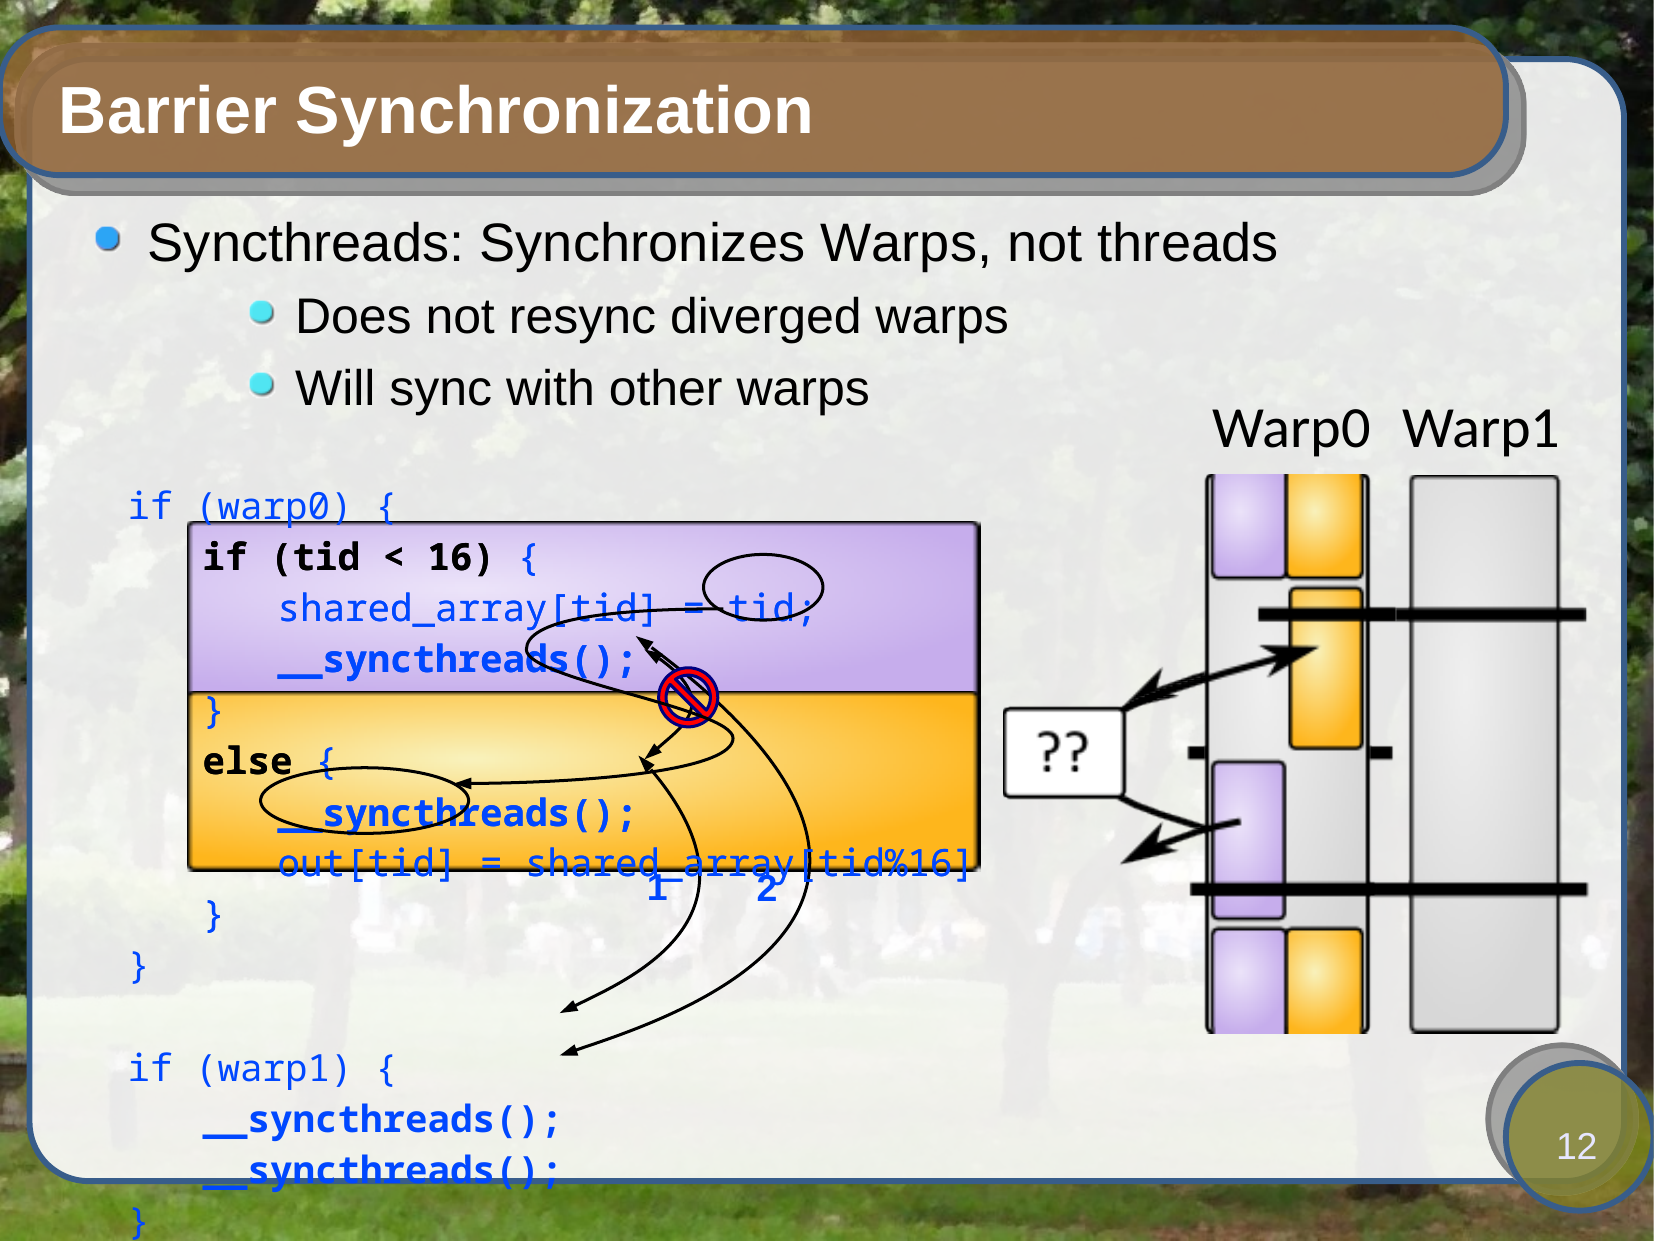

# Barrier Synchronization
Syncthreads: Synchronizes Warps, not threads
Does not resync diverged warps
Will sync with other warps
Warp0
Warp1
if (warp0) {
	if (tid < 16) {
		shared_array[tid] = tid;
		__syncthreads();
	}
	else {
		__syncthreads();
		out[tid] = shared_array[tid%16]
	}
}
if (warp1) {
	__syncthreads();
	__syncthreads();
}
	if (tid < 16) {
		shared_array[tid] = tid;
		__syncthreads();
	}
	else {
		__syncthreads();
		out[tid] = shared_array[tid%16]
	}
1
2